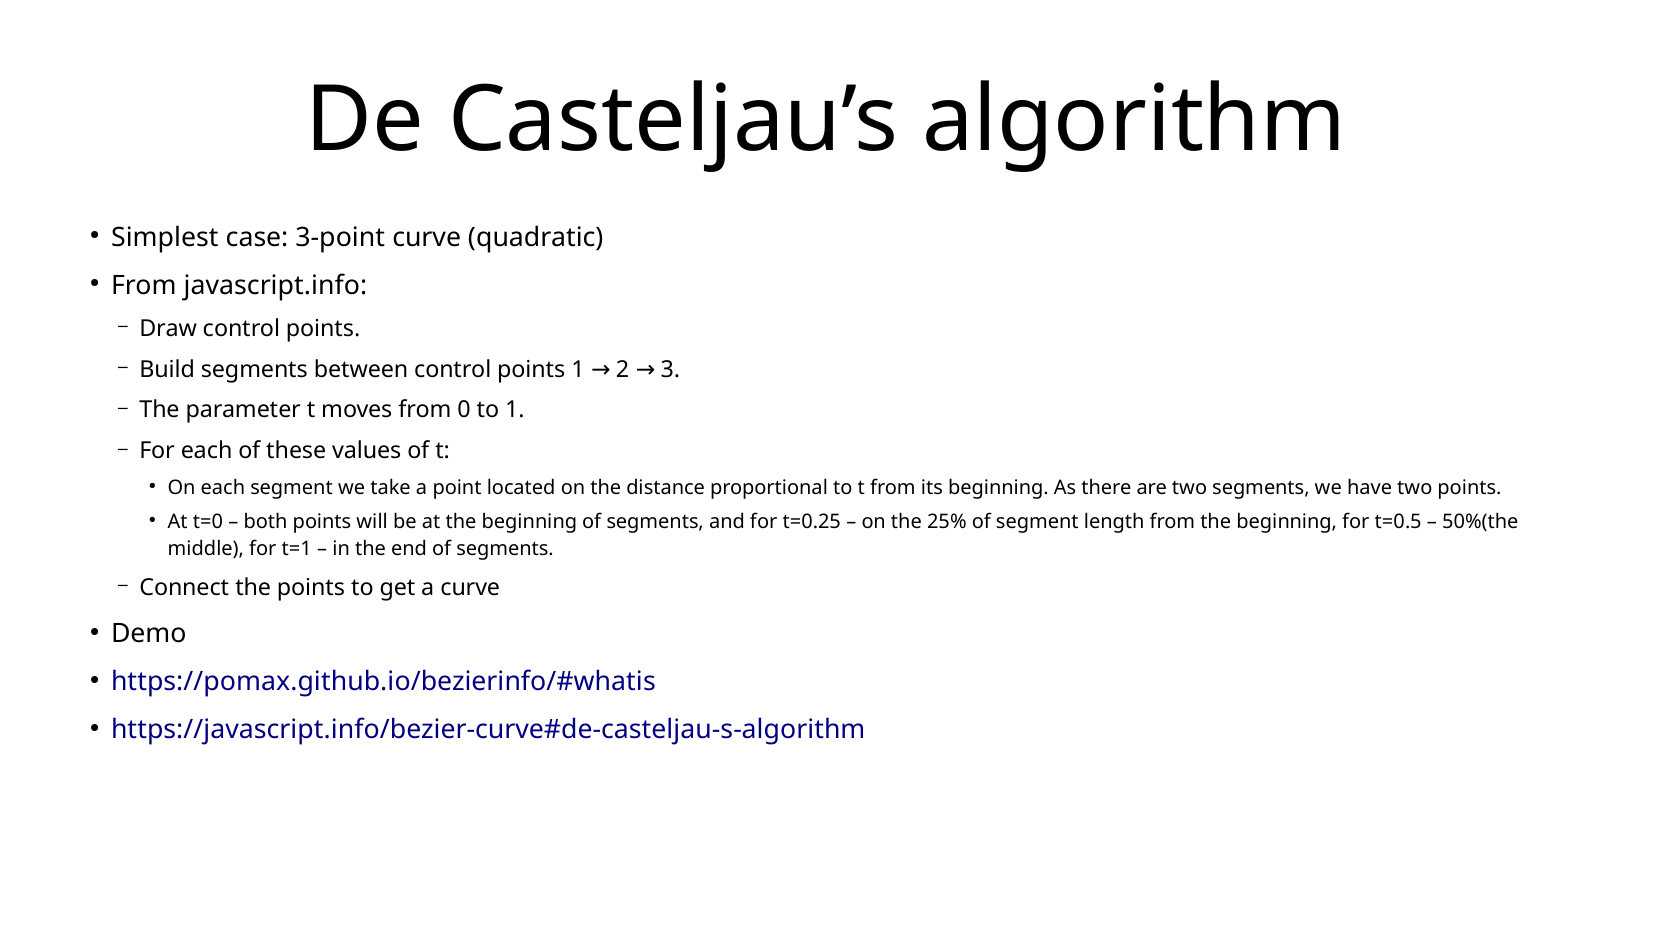

# De Casteljau’s algorithm
Simplest case: 3-point curve (quadratic)
From javascript.info:
Draw control points.
Build segments between control points 1 → 2 → 3.
The parameter t moves from 0 to 1.
For each of these values of t:
On each segment we take a point located on the distance proportional to t from its beginning. As there are two segments, we have two points.
At t=0 – both points will be at the beginning of segments, and for t=0.25 – on the 25% of segment length from the beginning, for t=0.5 – 50%(the middle), for t=1 – in the end of segments.
Connect the points to get a curve
Demo
https://pomax.github.io/bezierinfo/#whatis
https://javascript.info/bezier-curve#de-casteljau-s-algorithm